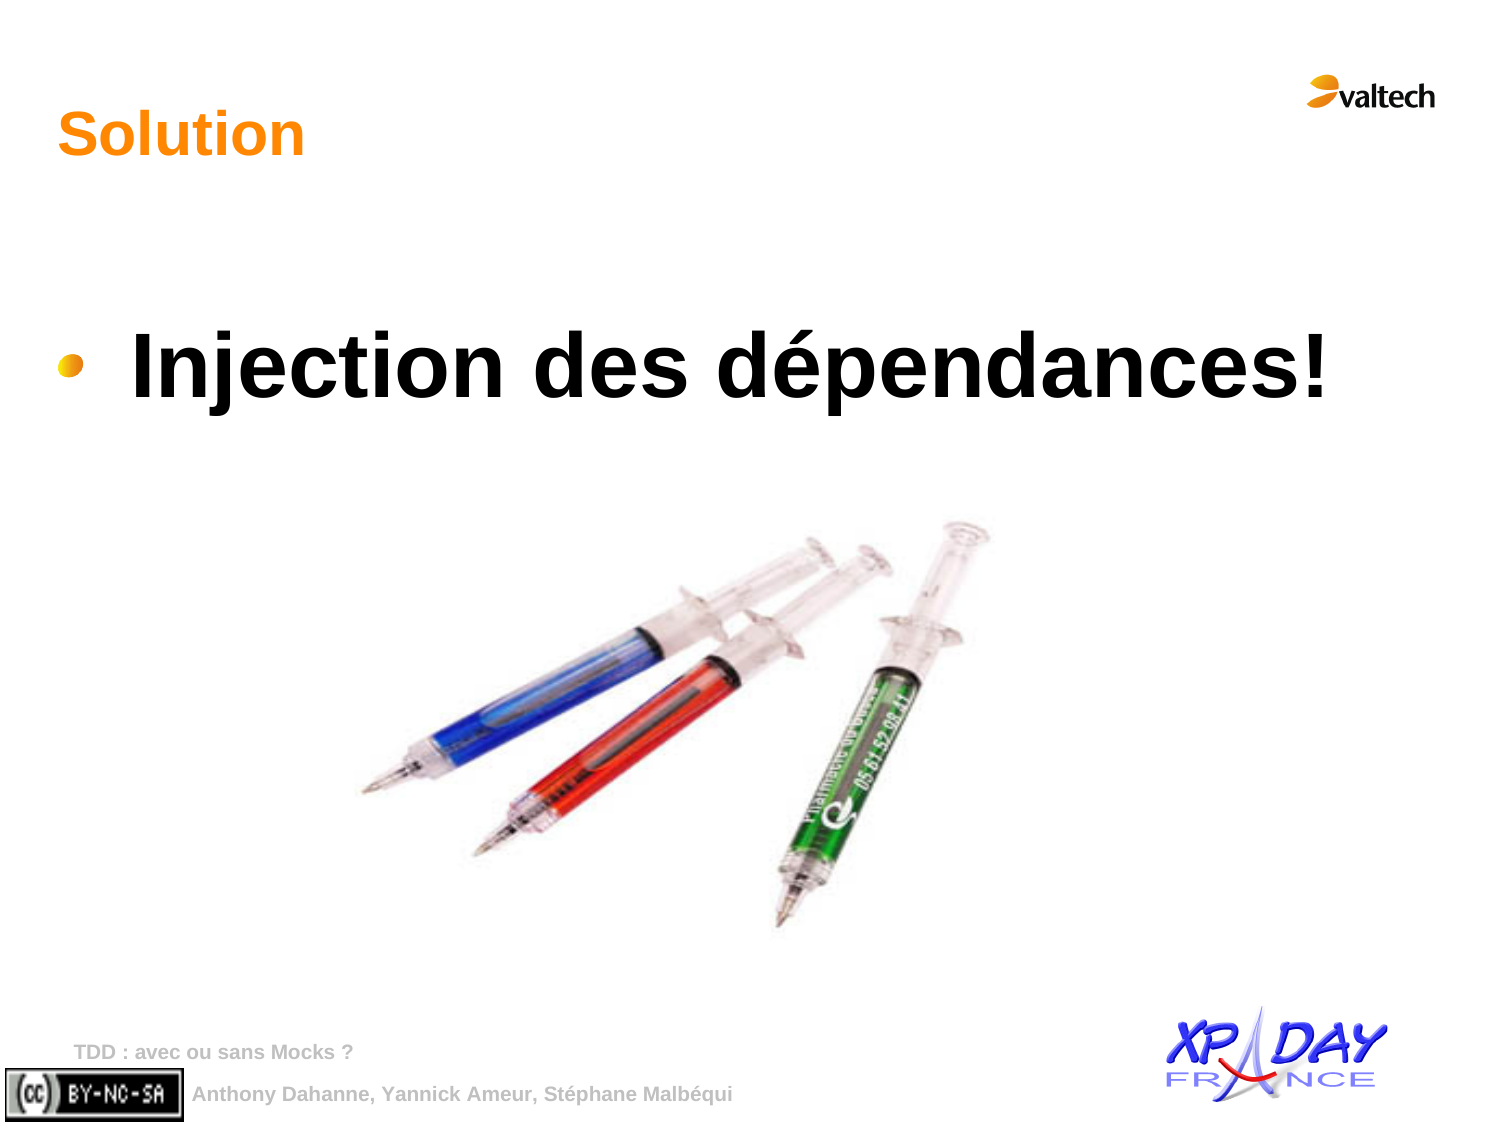

# Solution
Injection des dépendances!
TDD : avec ou sans Mocks ?
6